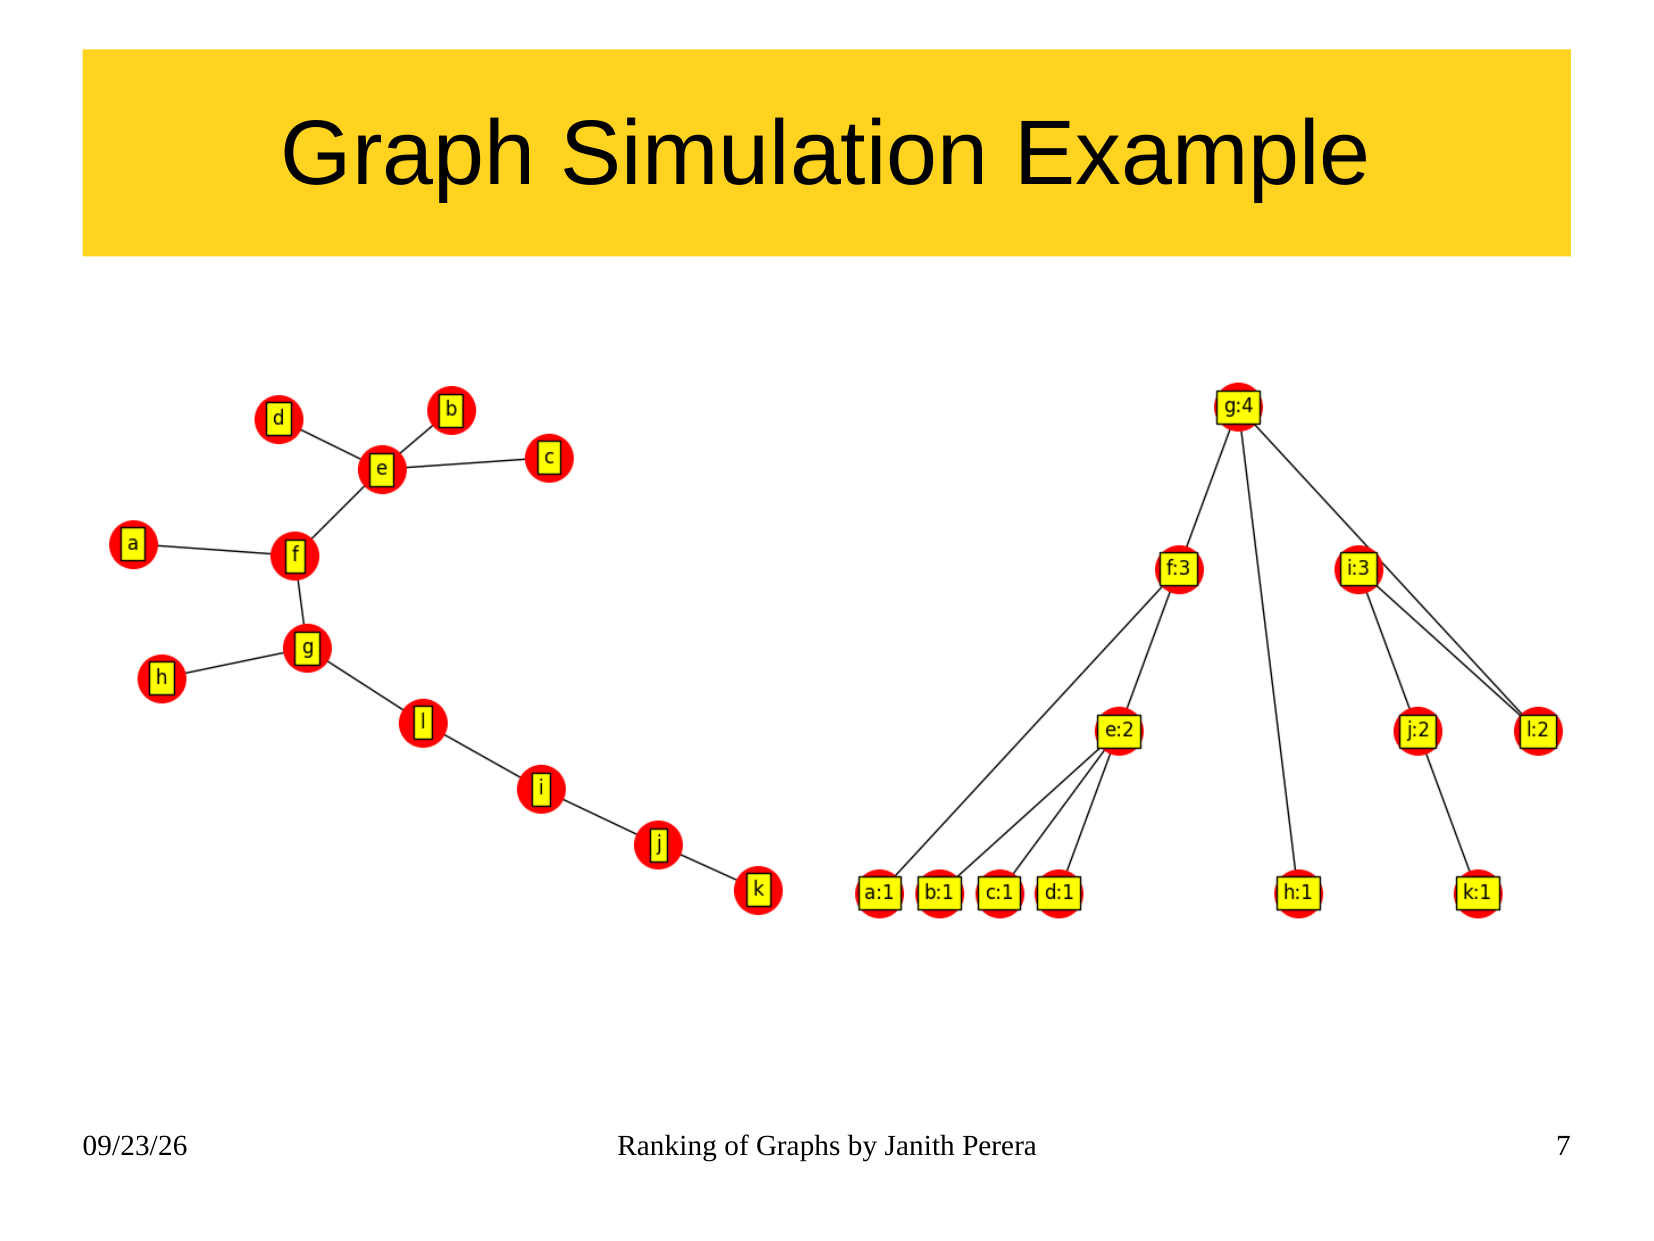

# Graph Simulation Example
Ranking of Graphs by Janith Perera
7